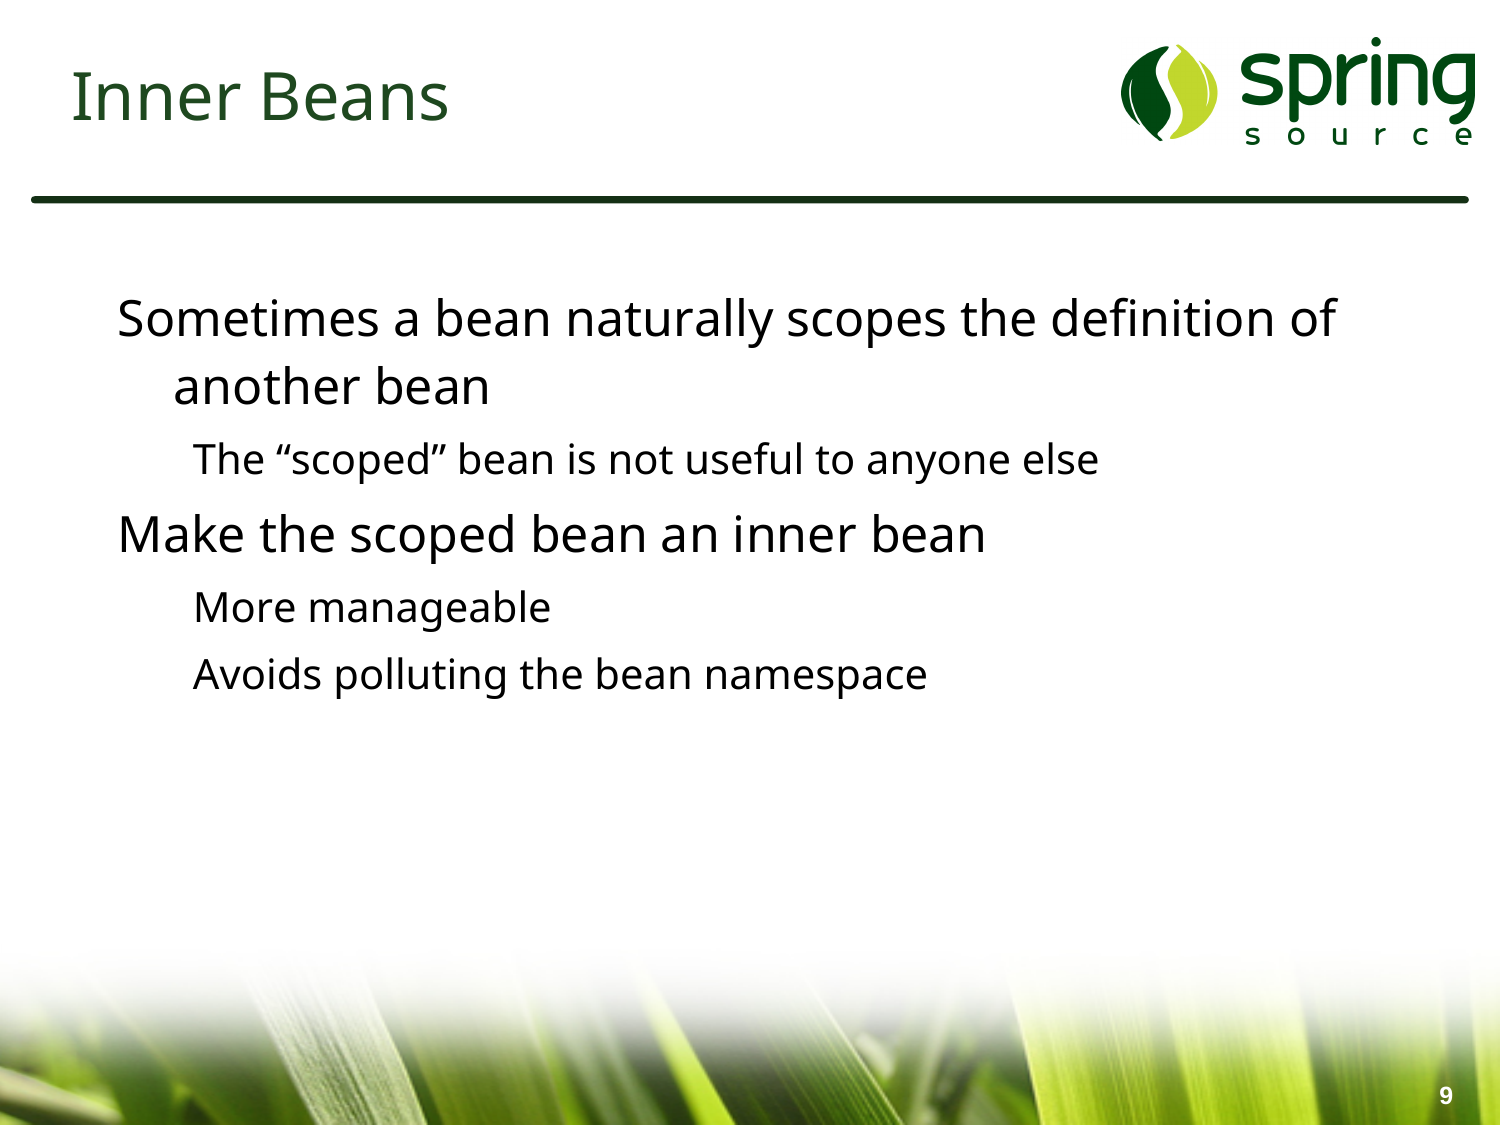

# Inner Beans
Sometimes a bean naturally scopes the definition of another bean
The “scoped” bean is not useful to anyone else
Make the scoped bean an inner bean
More manageable
Avoids polluting the bean namespace